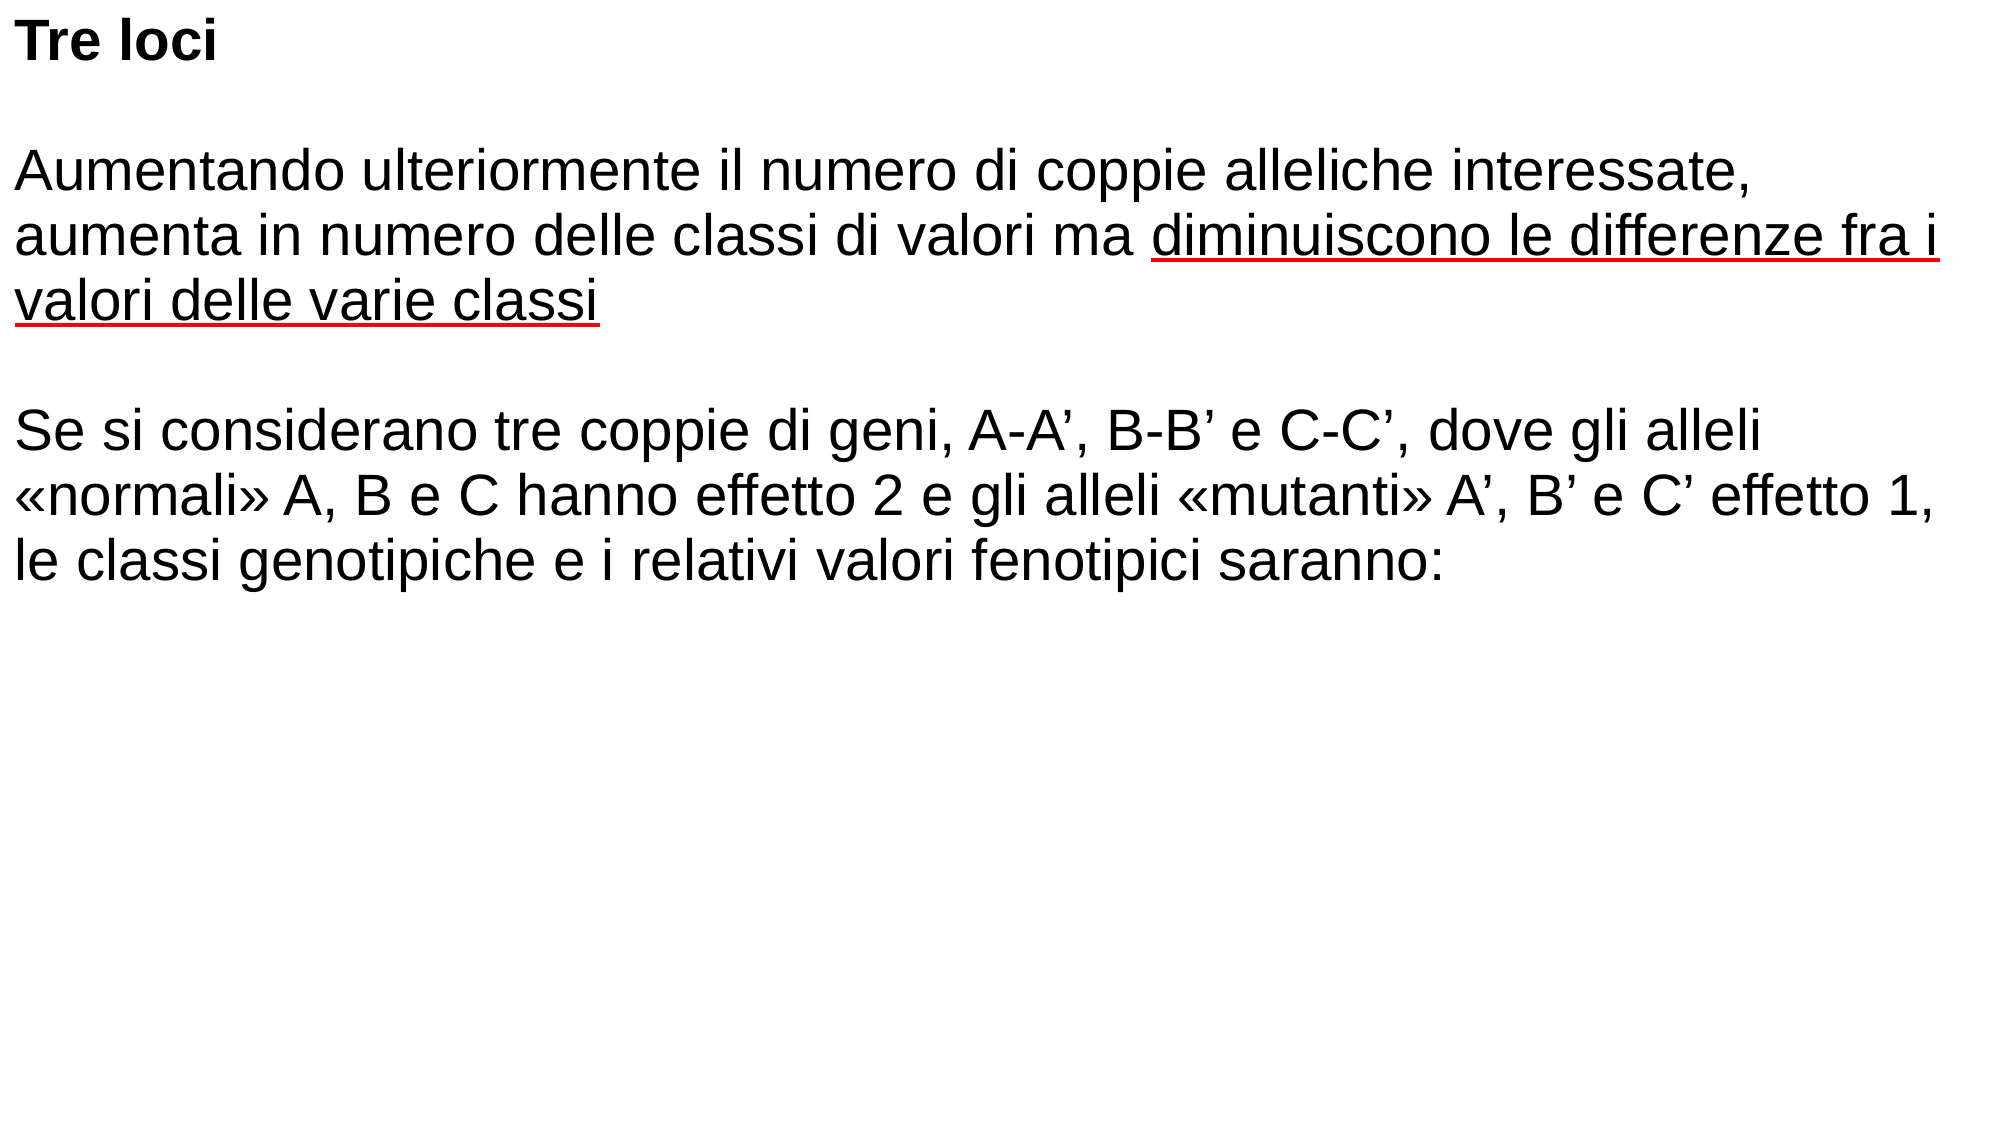

Tre loci
Aumentando ulteriormente il numero di coppie alleliche interessate, aumenta in numero delle classi di valori ma diminuiscono le differenze fra i valori delle varie classi
Se si considerano tre coppie di geni, A-A’, B-B’ e C-C’, dove gli alleli «normali» A, B e C hanno effetto 2 e gli alleli «mutanti» A’, B’ e C’ effetto 1, le classi genotipiche e i relativi valori fenotipici saranno: